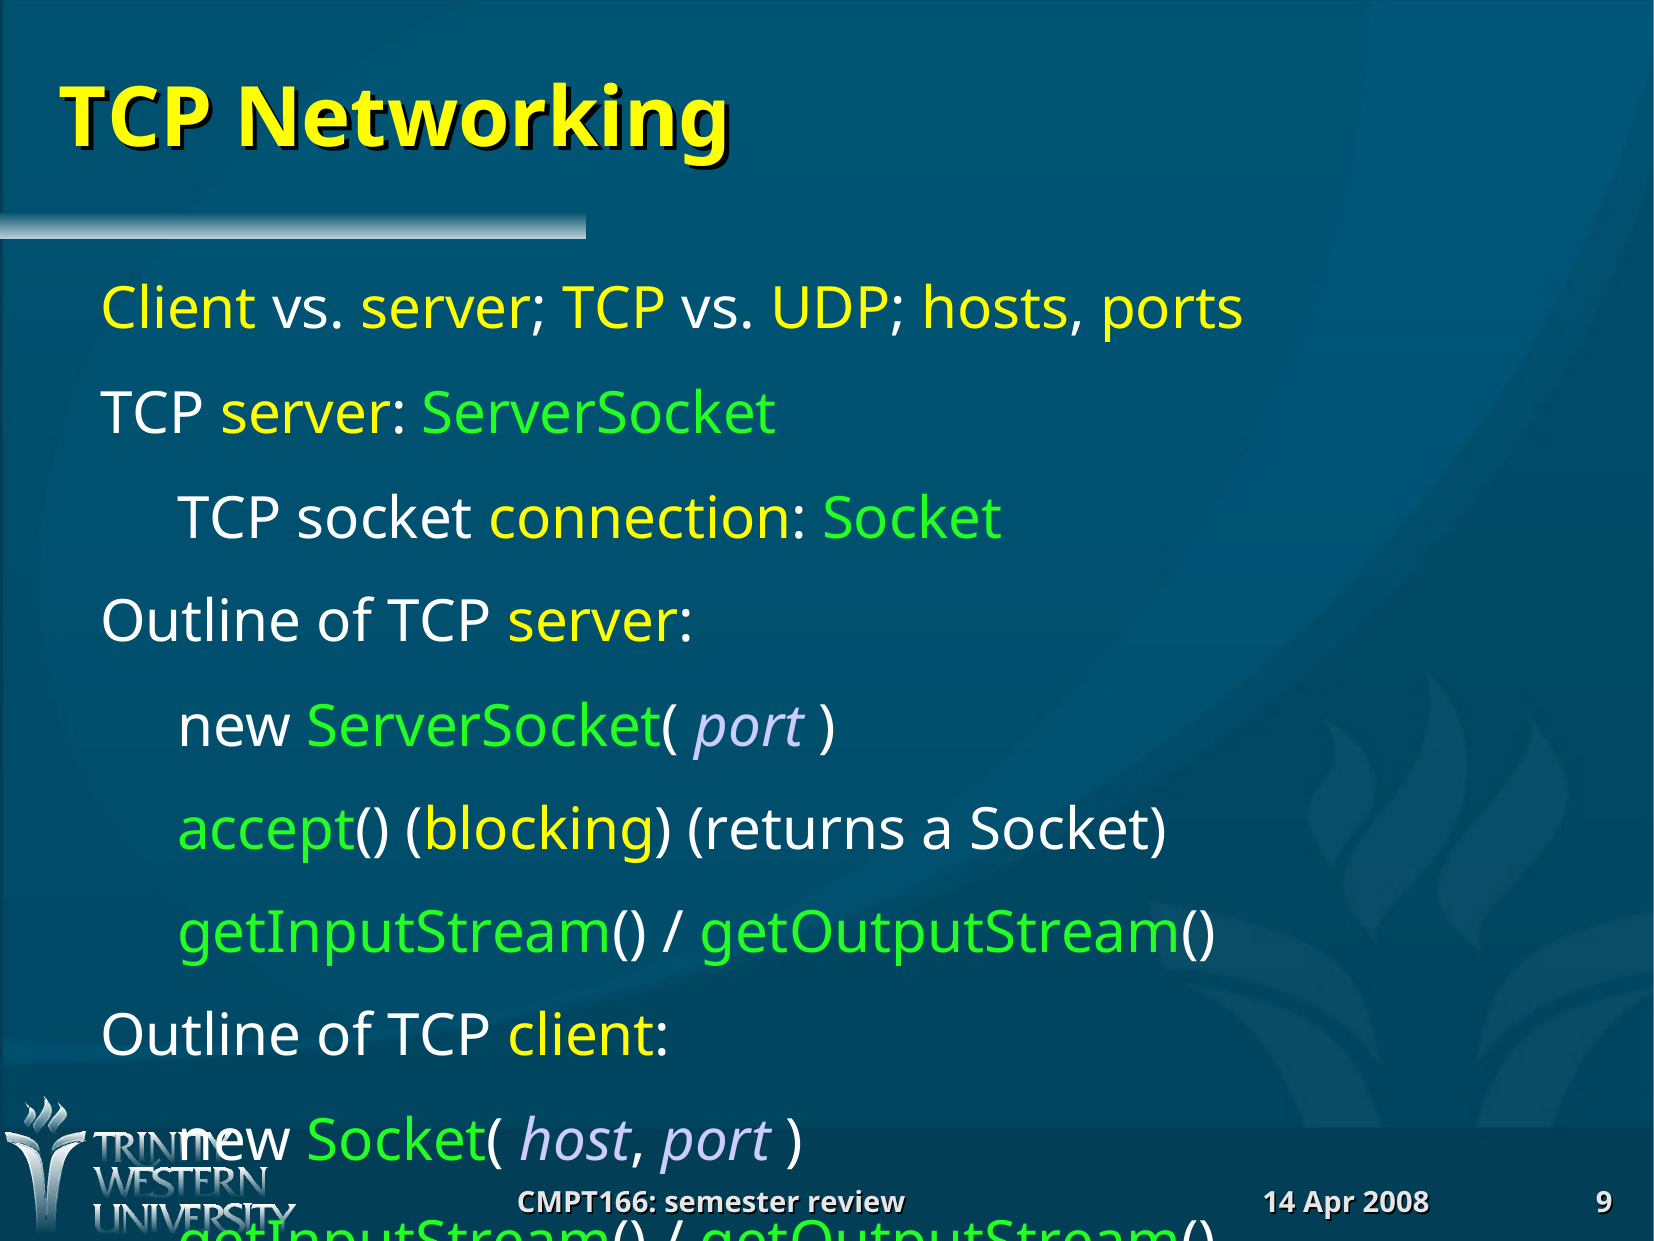

# TCP Networking
Client vs. server; TCP vs. UDP; hosts, ports
TCP server: ServerSocket
TCP socket connection: Socket
Outline of TCP server:
new ServerSocket( port )
accept() (blocking) (returns a Socket)
getInputStream() / getOutputStream()
Outline of TCP client:
new Socket( host, port )
getInputStream() / getOutputStream()
CMPT166: semester review
14 Apr 2008
9